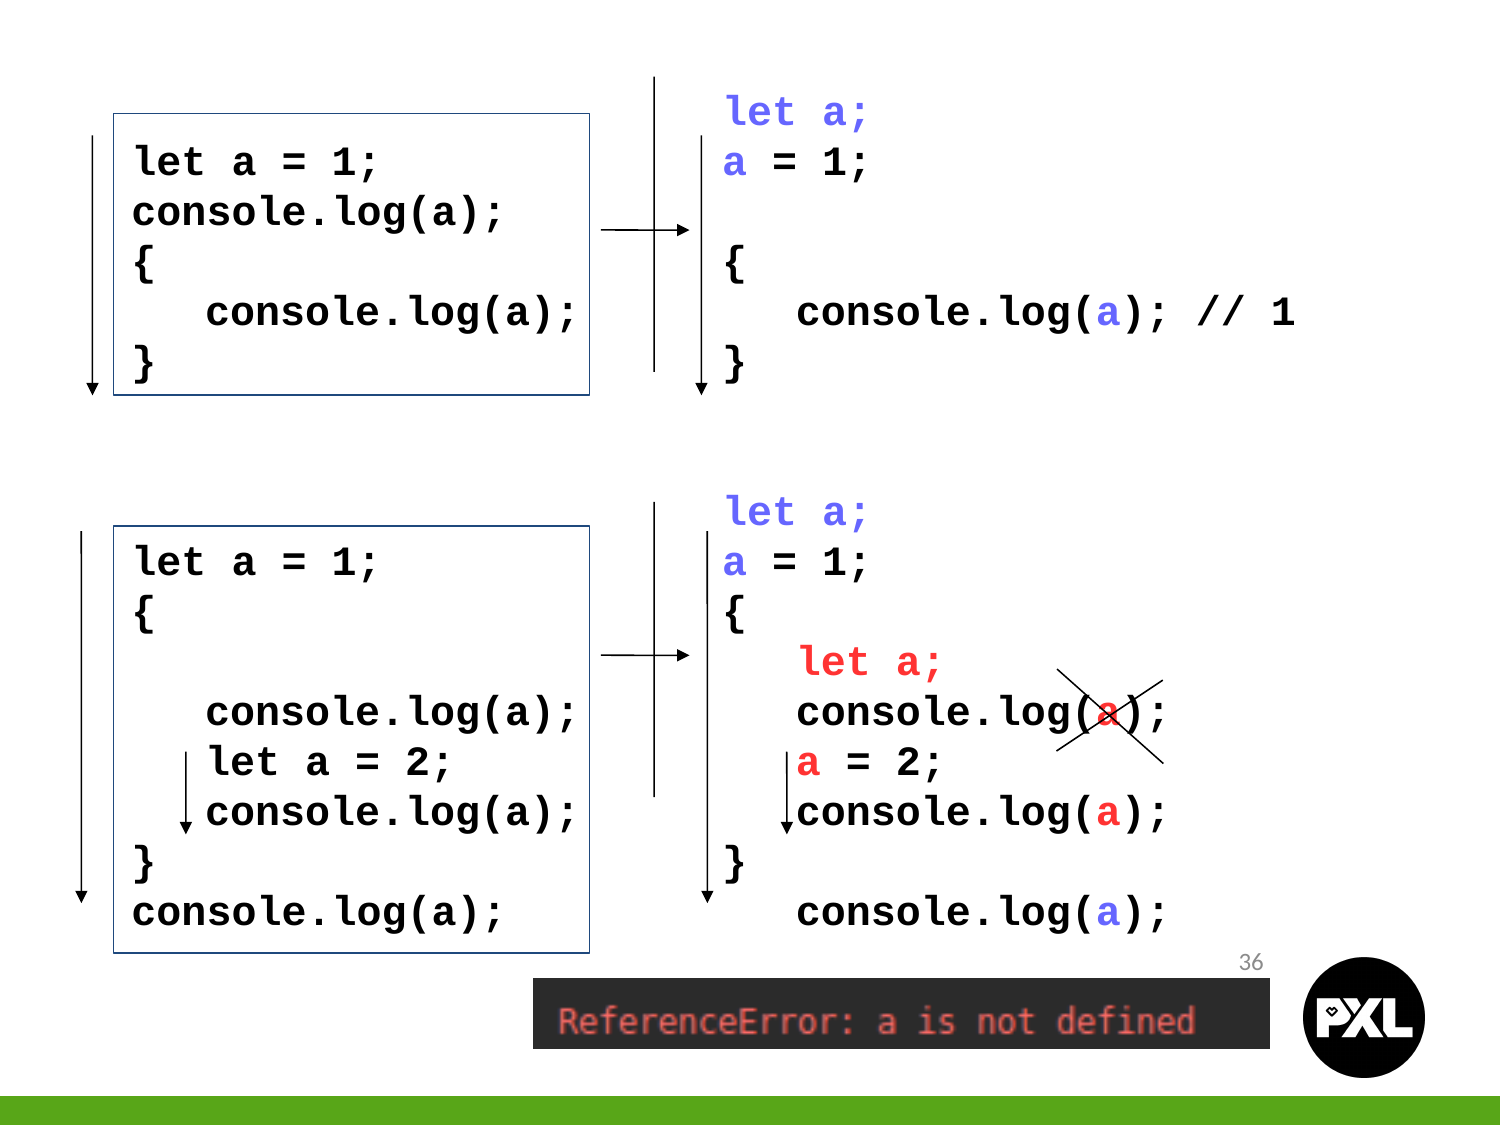

let a;
let a = 1;					a = 1;
console.log(a);
{								{
	console.log(a);			console.log(a); // 1
}								}
								let a;
let a = 1;					a = 1;
{								{
									let a;
	console.log(a);			console.log(a);
	let a = 2;					a = 2;
	console.log(a);			console.log(a);
}								}
console.log(a);				console.log(a);